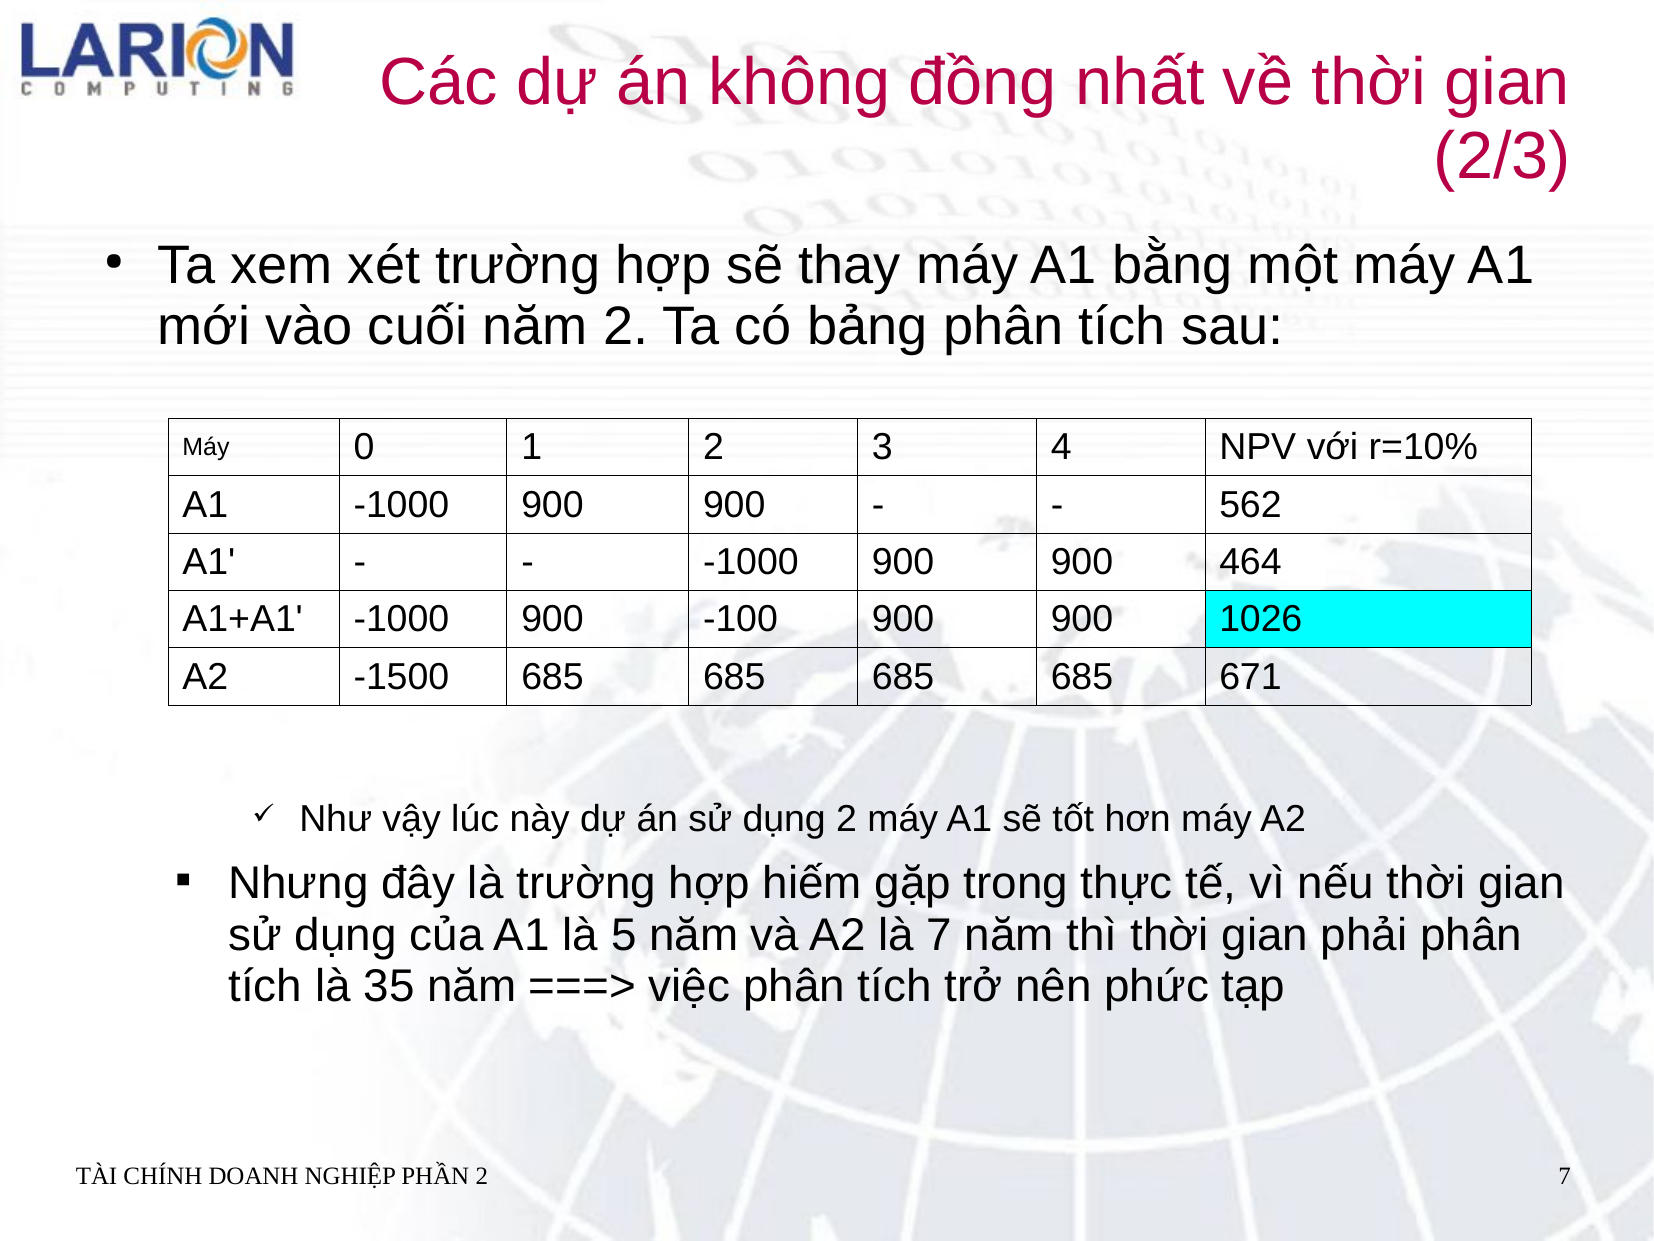

# Các dự án không đồng nhất về thời gian (2/3)
Ta xem xét trường hợp sẽ thay máy A1 bằng một máy A1 mới vào cuối năm 2. Ta có bảng phân tích sau:
Như vậy lúc này dự án sử dụng 2 máy A1 sẽ tốt hơn máy A2
Nhưng đây là trường hợp hiếm gặp trong thực tế, vì nếu thời gian sử dụng của A1 là 5 năm và A2 là 7 năm thì thời gian phải phân tích là 35 năm ===> việc phân tích trở nên phức tạp
| Máy | 0 | 1 | 2 | 3 | 4 | NPV với r=10% |
| --- | --- | --- | --- | --- | --- | --- |
| A1 | -1000 | 900 | 900 | - | - | 562 |
| A1' | - | - | -1000 | 900 | 900 | 464 |
| A1+A1' | -1000 | 900 | -100 | 900 | 900 | 1026 |
| A2 | -1500 | 685 | 685 | 685 | 685 | 671 |
TÀI CHÍNH DOANH NGHIỆP PHẦN 2
7